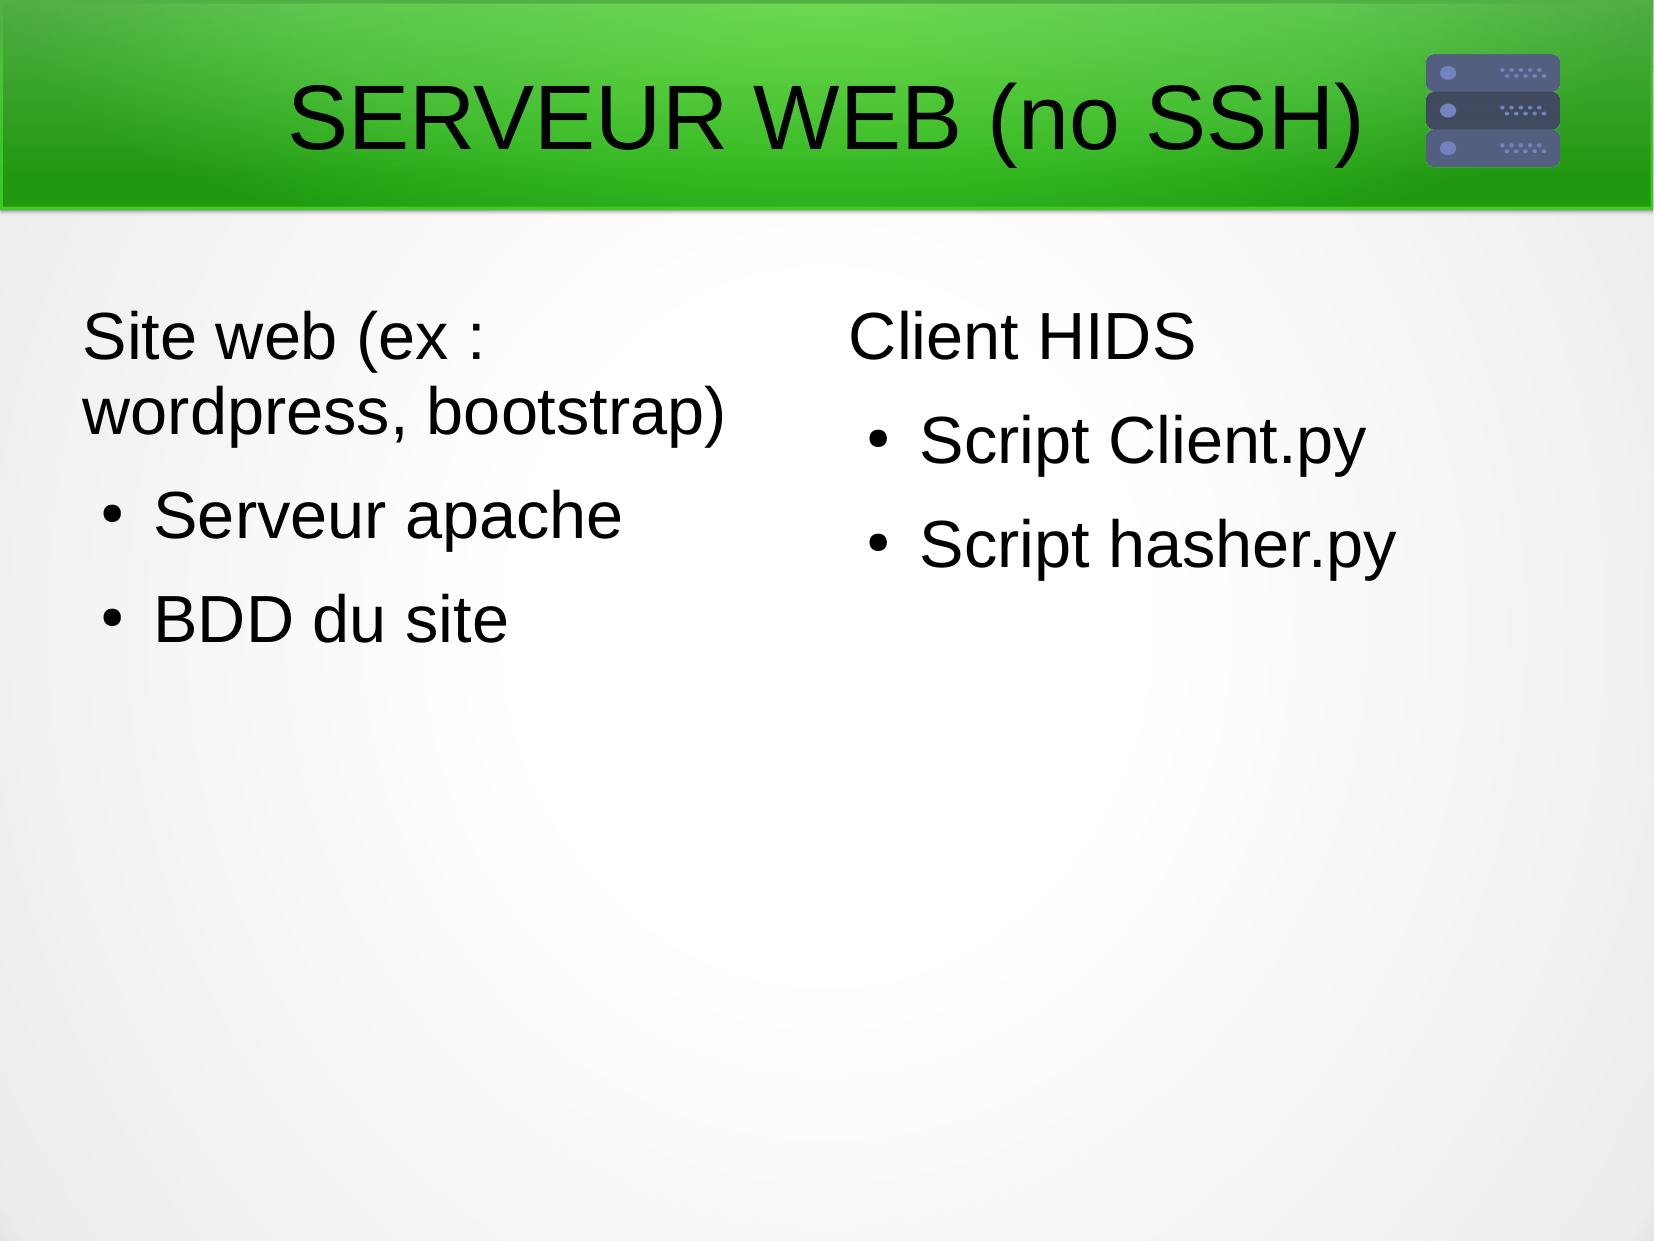

# SERVEUR WEB (no SSH)
Client HIDS
Script Client.py
Script hasher.py
Site web (ex : wordpress, bootstrap)
Serveur apache
BDD du site